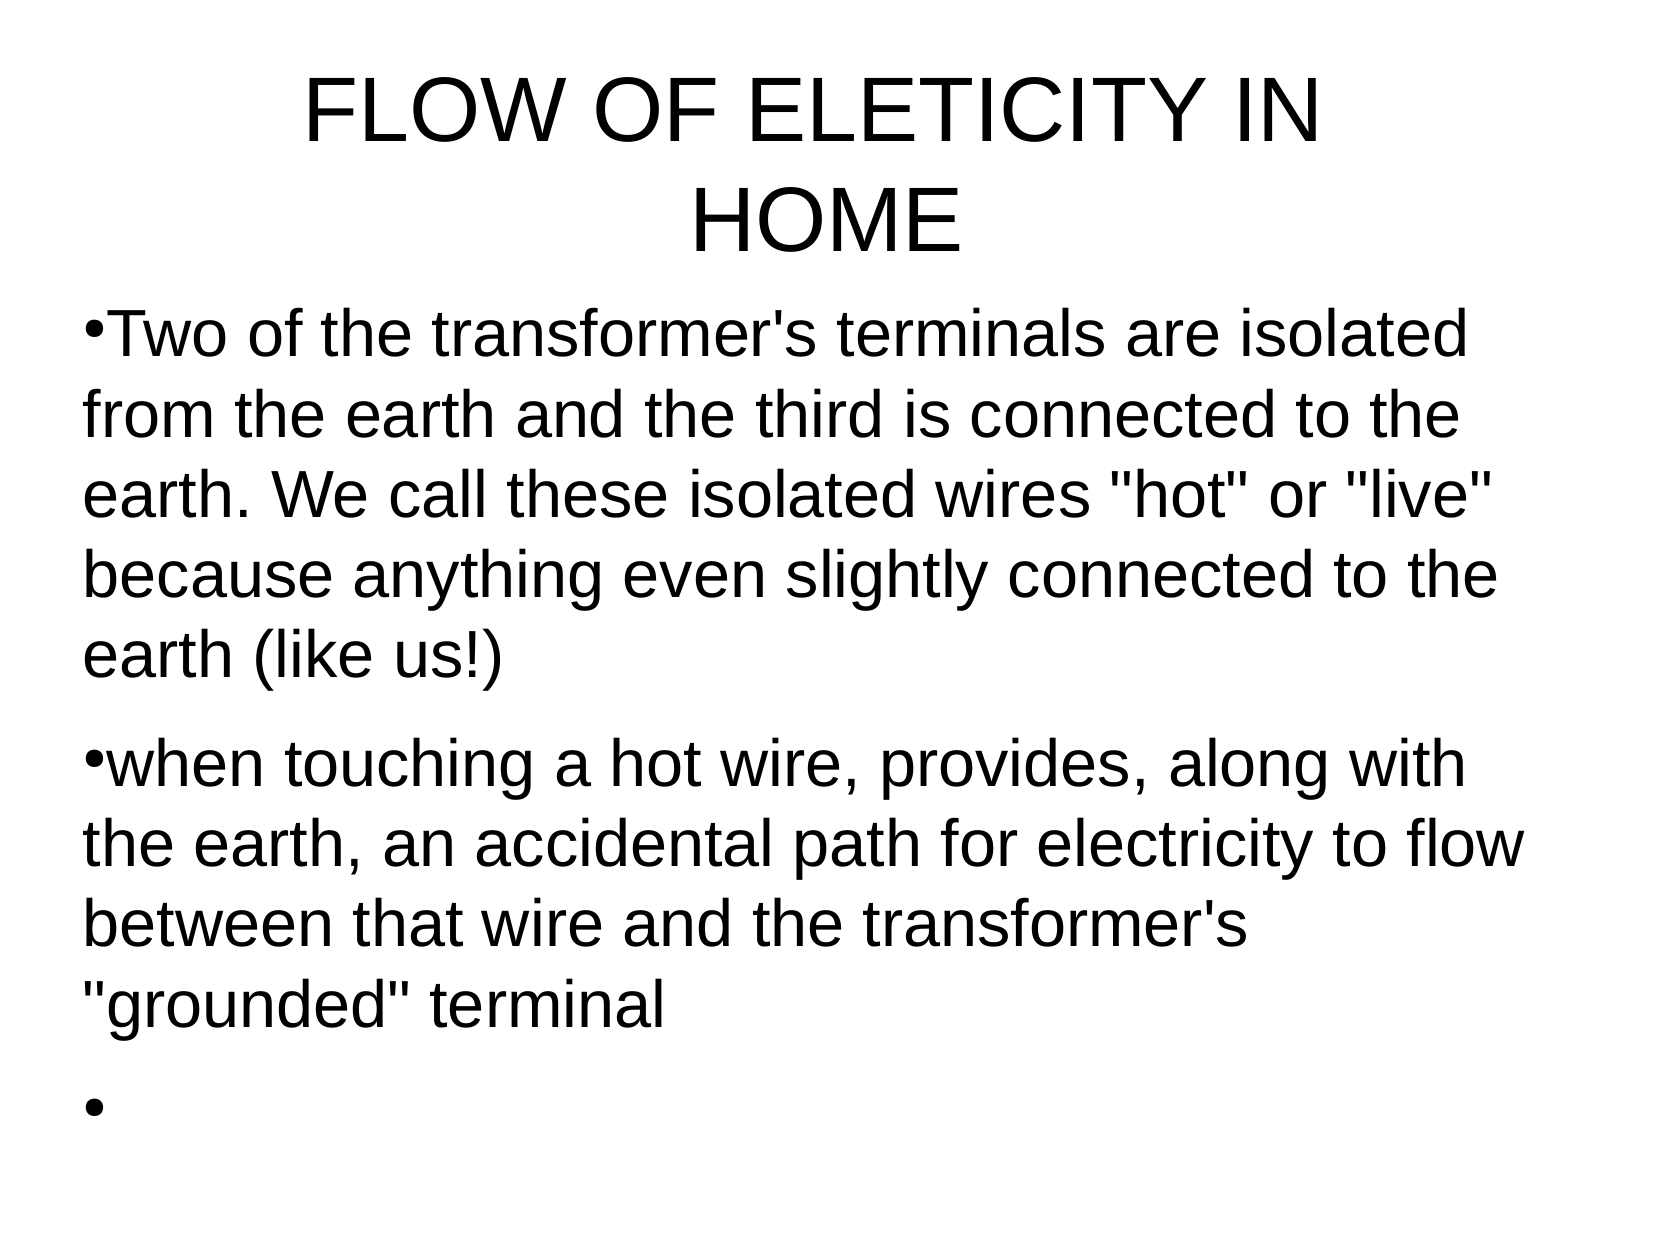

# FLOW OF ELETICITY IN HOME
Two of the transformer's terminals are isolated from the earth and the third is connected to the earth. We call these isolated wires "hot" or "live" because anything even slightly connected to the earth (like us!)
when touching a hot wire, provides, along with the earth, an accidental path for electricity to flow between that wire and the transformer's "grounded" terminal